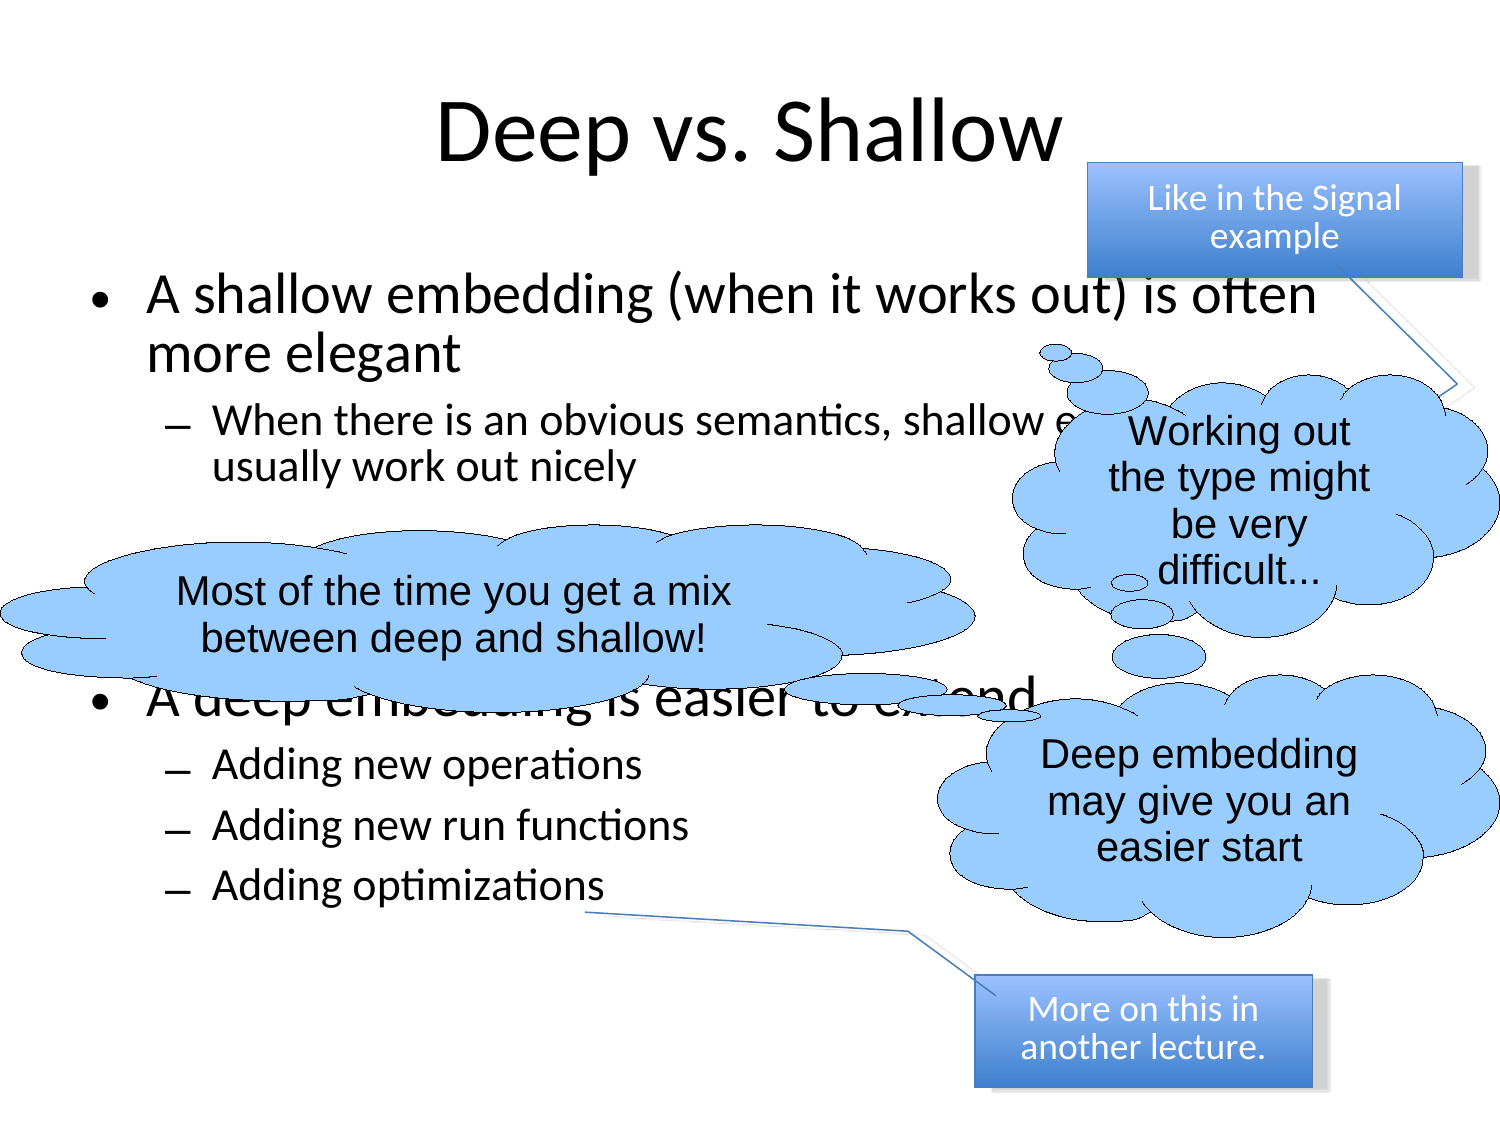

# Deep vs. Shallow
Like in the Signal example
A shallow embedding (when it works out) is often more elegant
When there is an obvious semantics, shallow embeddings usually work out nicely
A deep embedding is easier to extend
Adding new operations
Adding new run functions
Adding optimizations
Working out the type might be very difficult...
Most of the time you get a mix between deep and shallow!
Deep embedding may give you an easier start
More on this in another lecture.